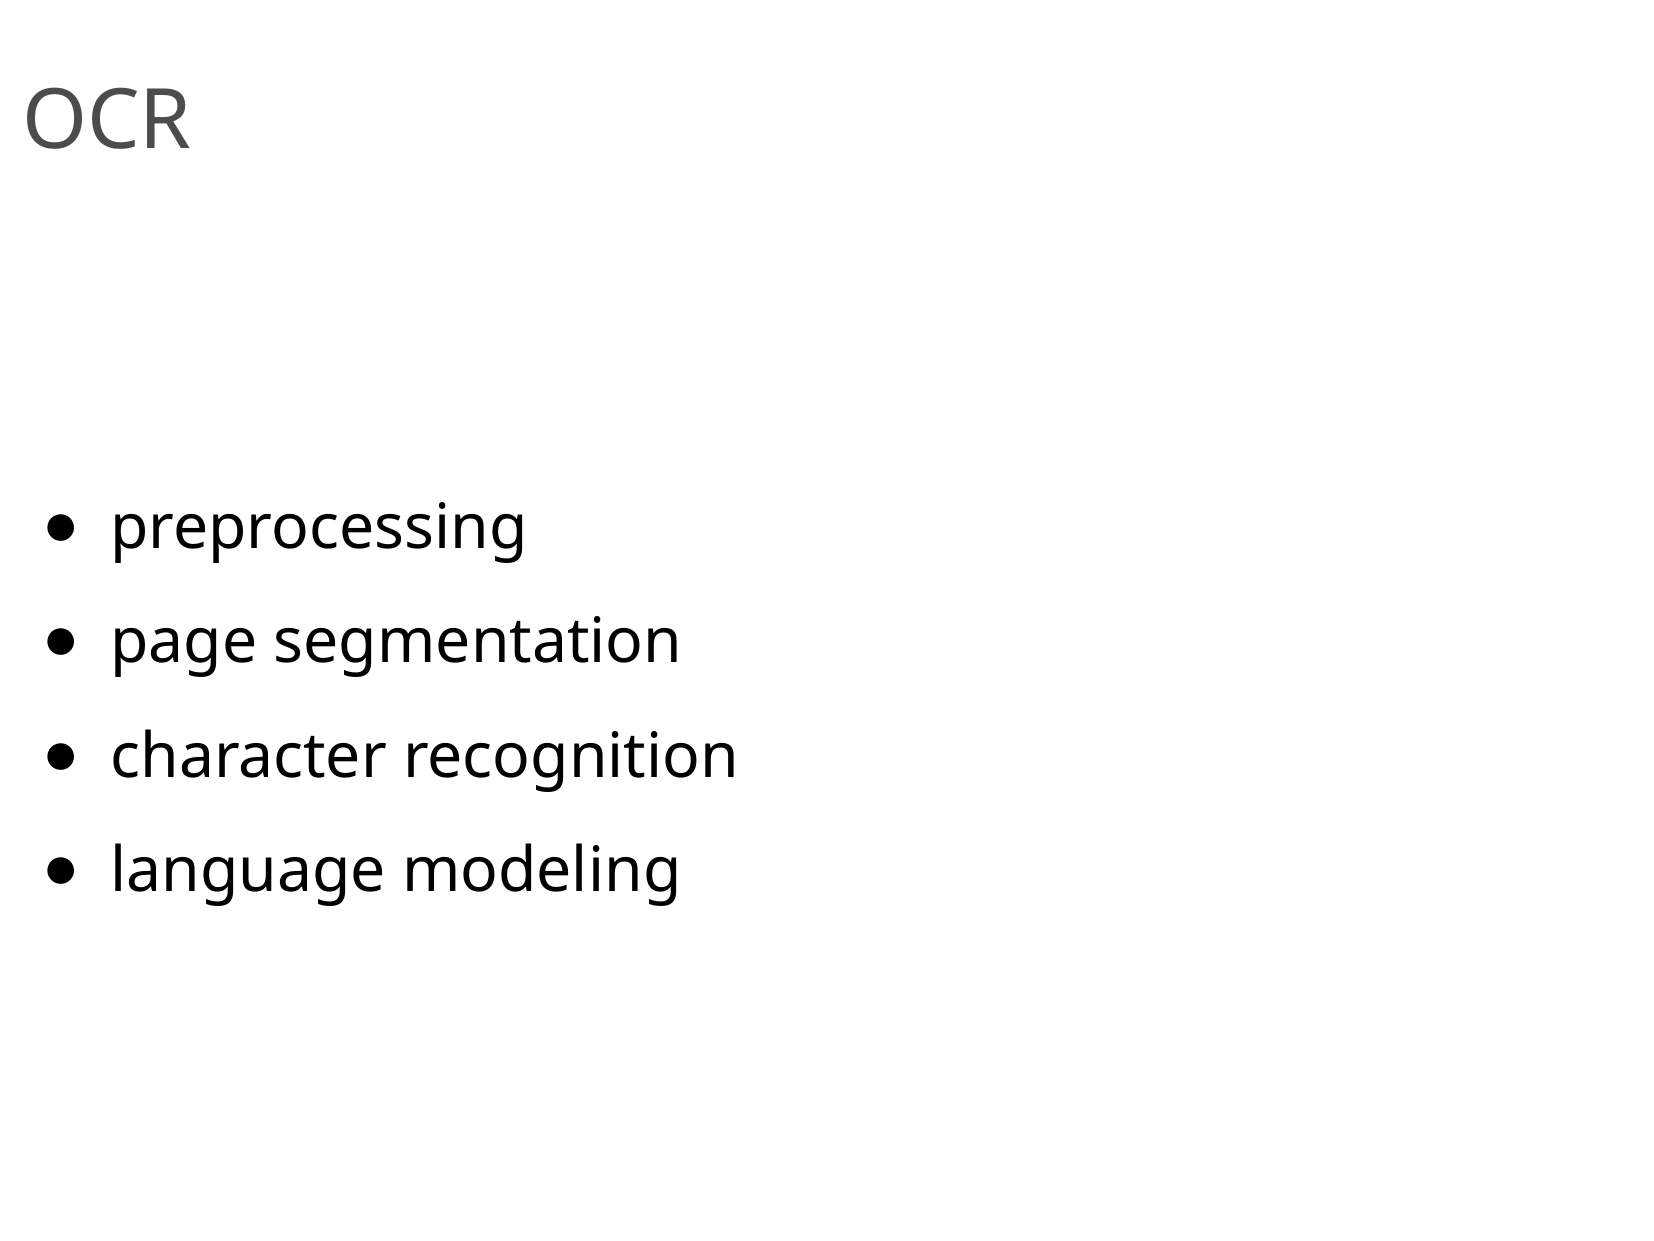

# OCR
preprocessing
page segmentation
character recognition
language modeling